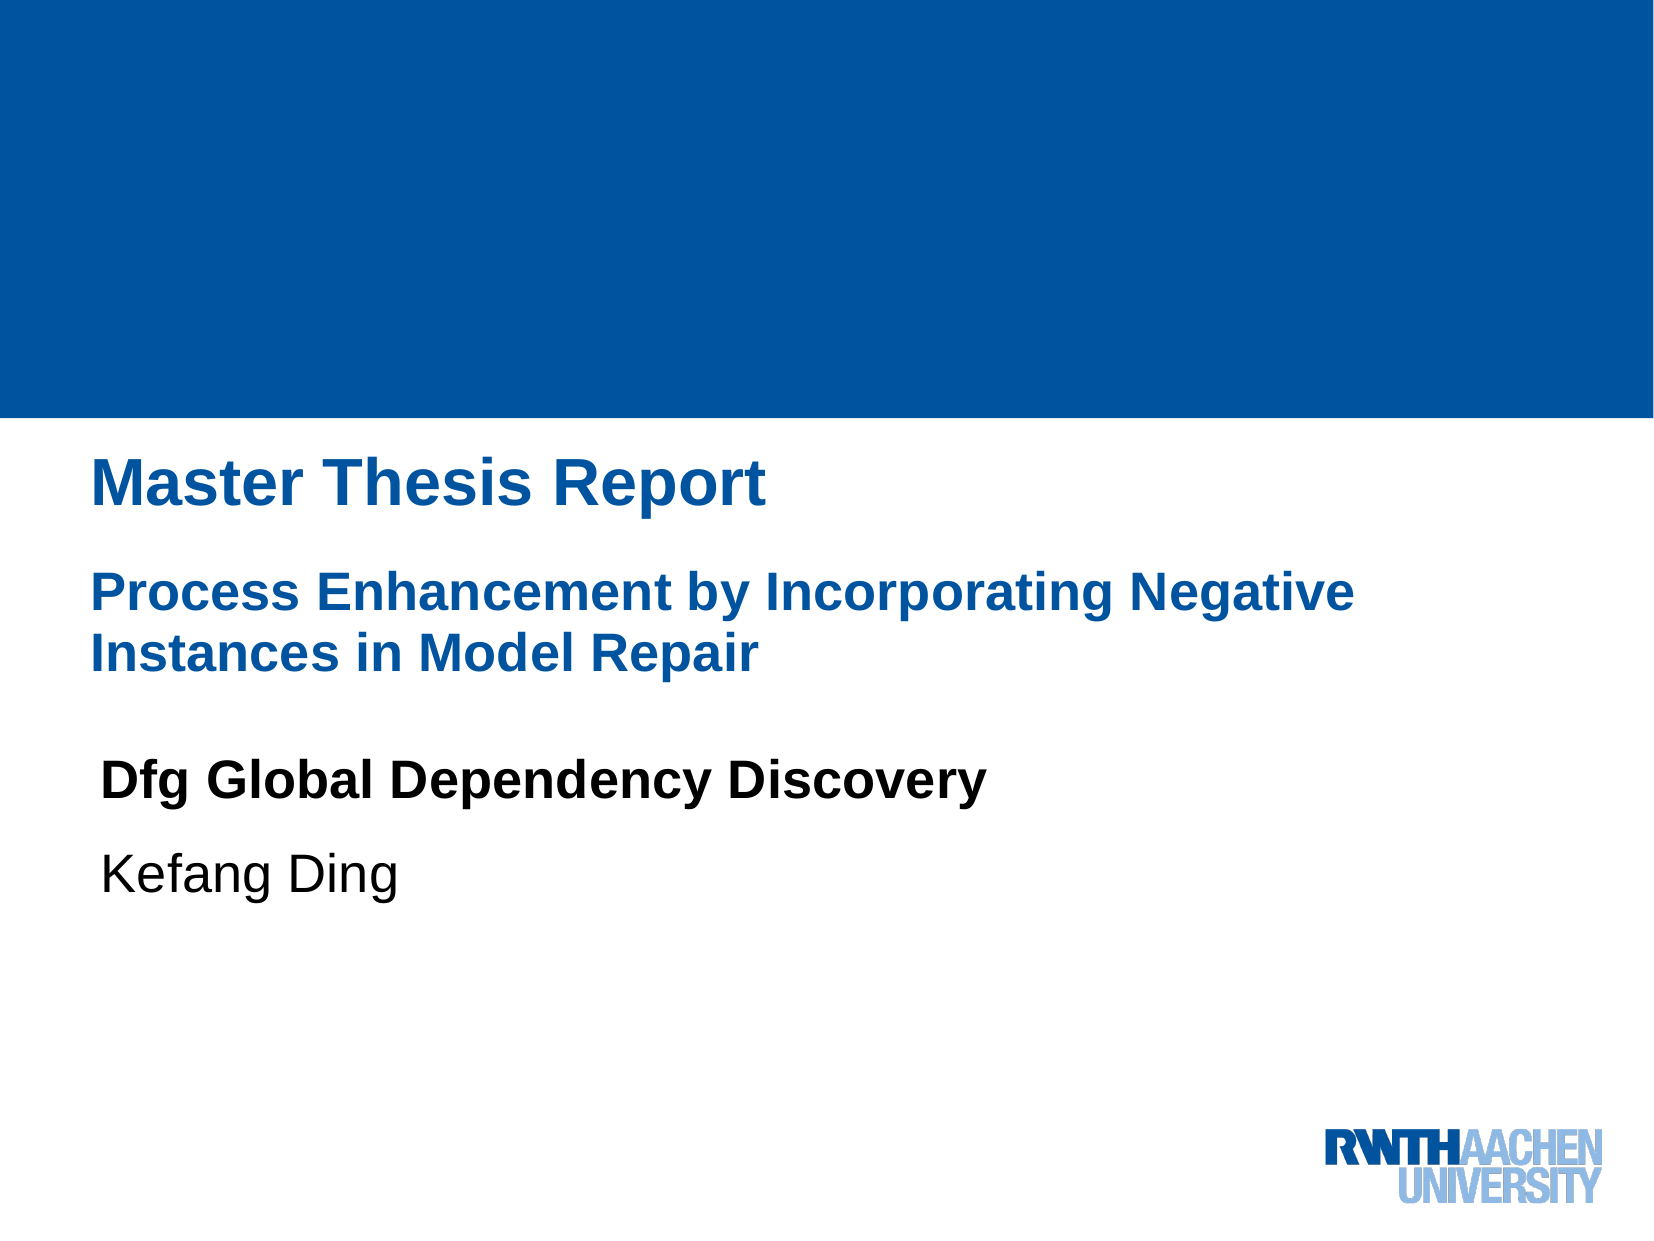

# Master Thesis Report Process Enhancement by Incorporating Negative Instances in Model Repair
Dfg Global Dependency Discovery
Kefang Ding